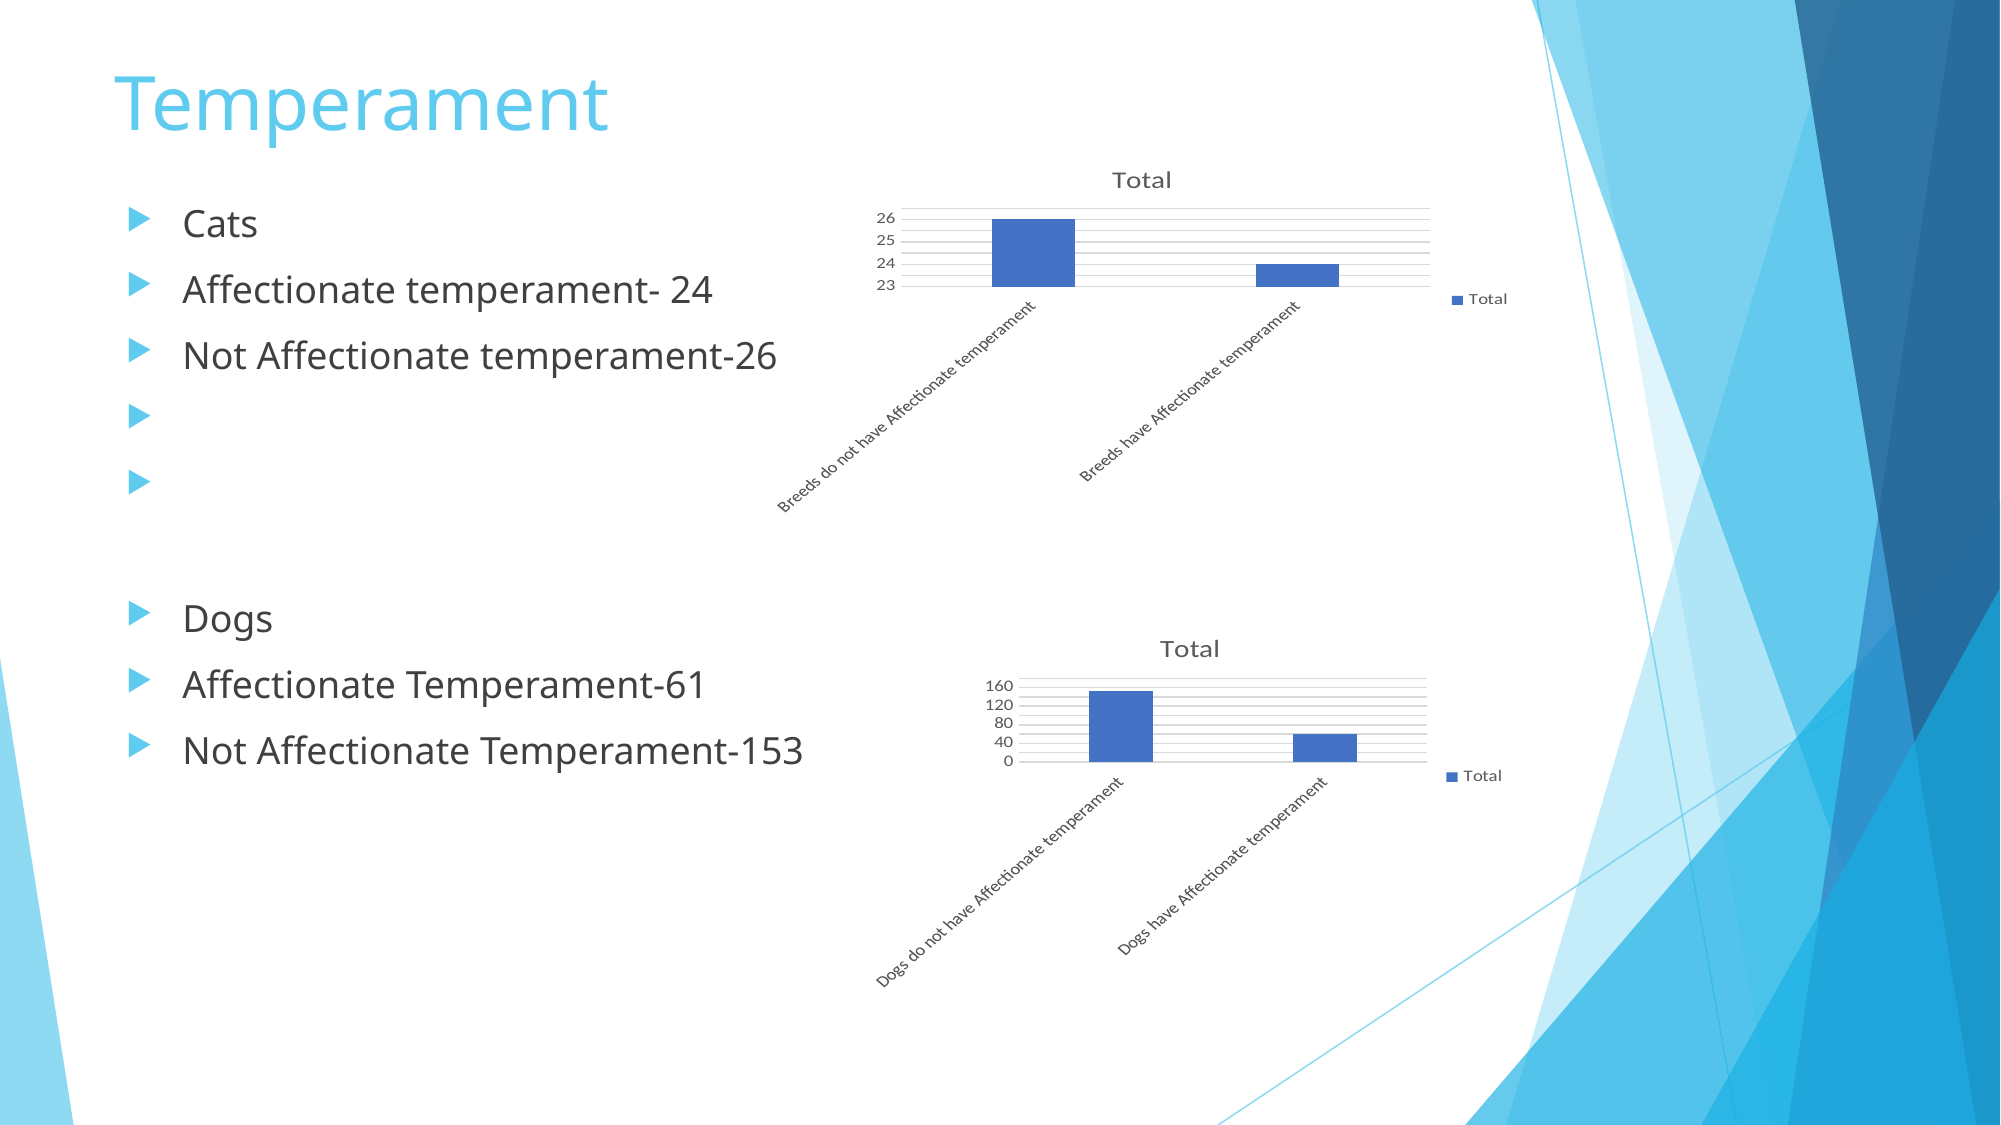

Temperament
### Chart: Total
| Category | Total |
|---|---|
| Breeds do not have Affectionate temperament | 26.0 |
| Breeds have Affectionate temperament | 24.0 |# Cats
Affectionate temperament- 24
Not Affectionate temperament-26
Dogs
Affectionate Temperament-61
Not Affectionate Temperament-153
### Chart: Total
| Category | Total |
|---|---|
| Dogs do not have Affectionate temperament | 153.0 |
| Dogs have Affectionate temperament | 61.0 |